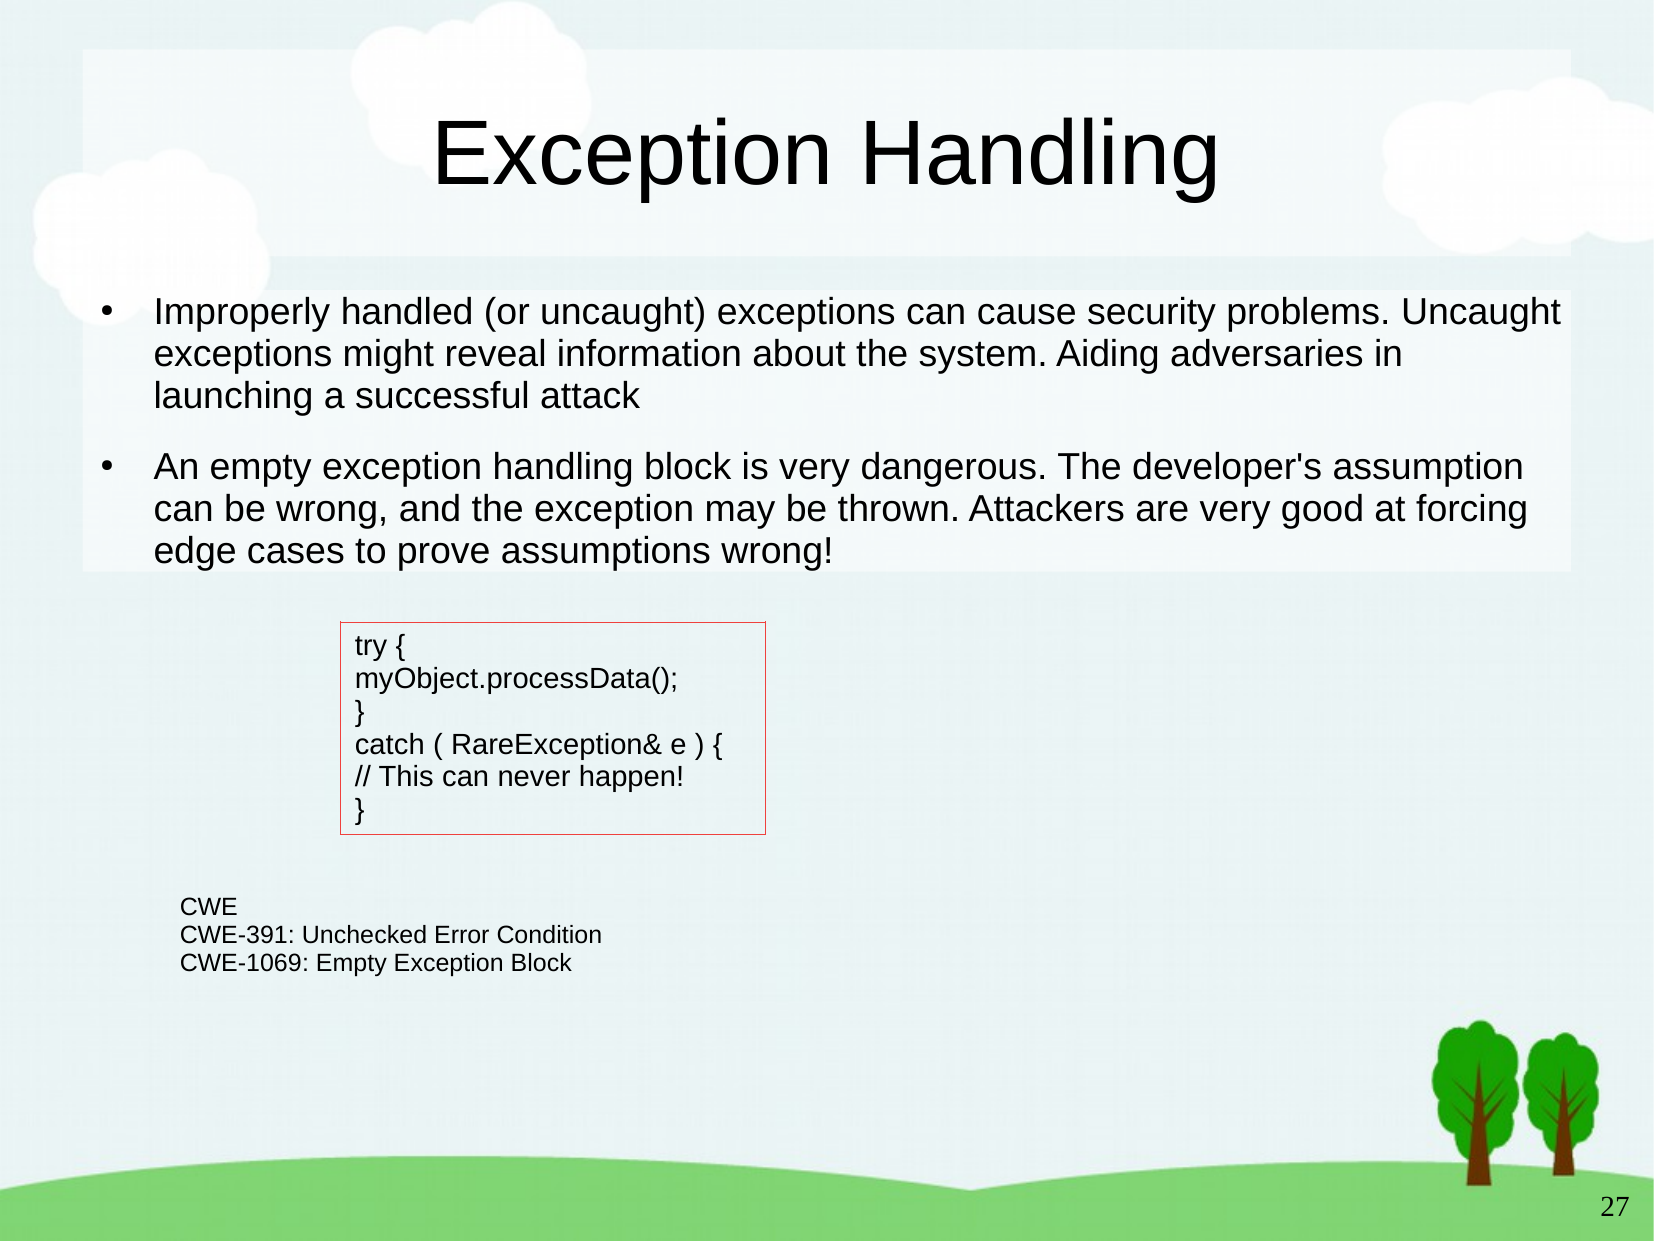

# Exception Handling
Improperly handled (or uncaught) exceptions can cause security problems. Uncaught exceptions might reveal information about the system. Aiding adversaries in launching a successful attack
An empty exception handling block is very dangerous. The developer's assumption can be wrong, and the exception may be thrown. Attackers are very good at forcing edge cases to prove assumptions wrong!
| try { myObject.processData(); } catch ( RareException& e ) { // This can never happen! } |
| --- |
CWE
CWE-391: Unchecked Error Condition
CWE-1069: Empty Exception Block
27